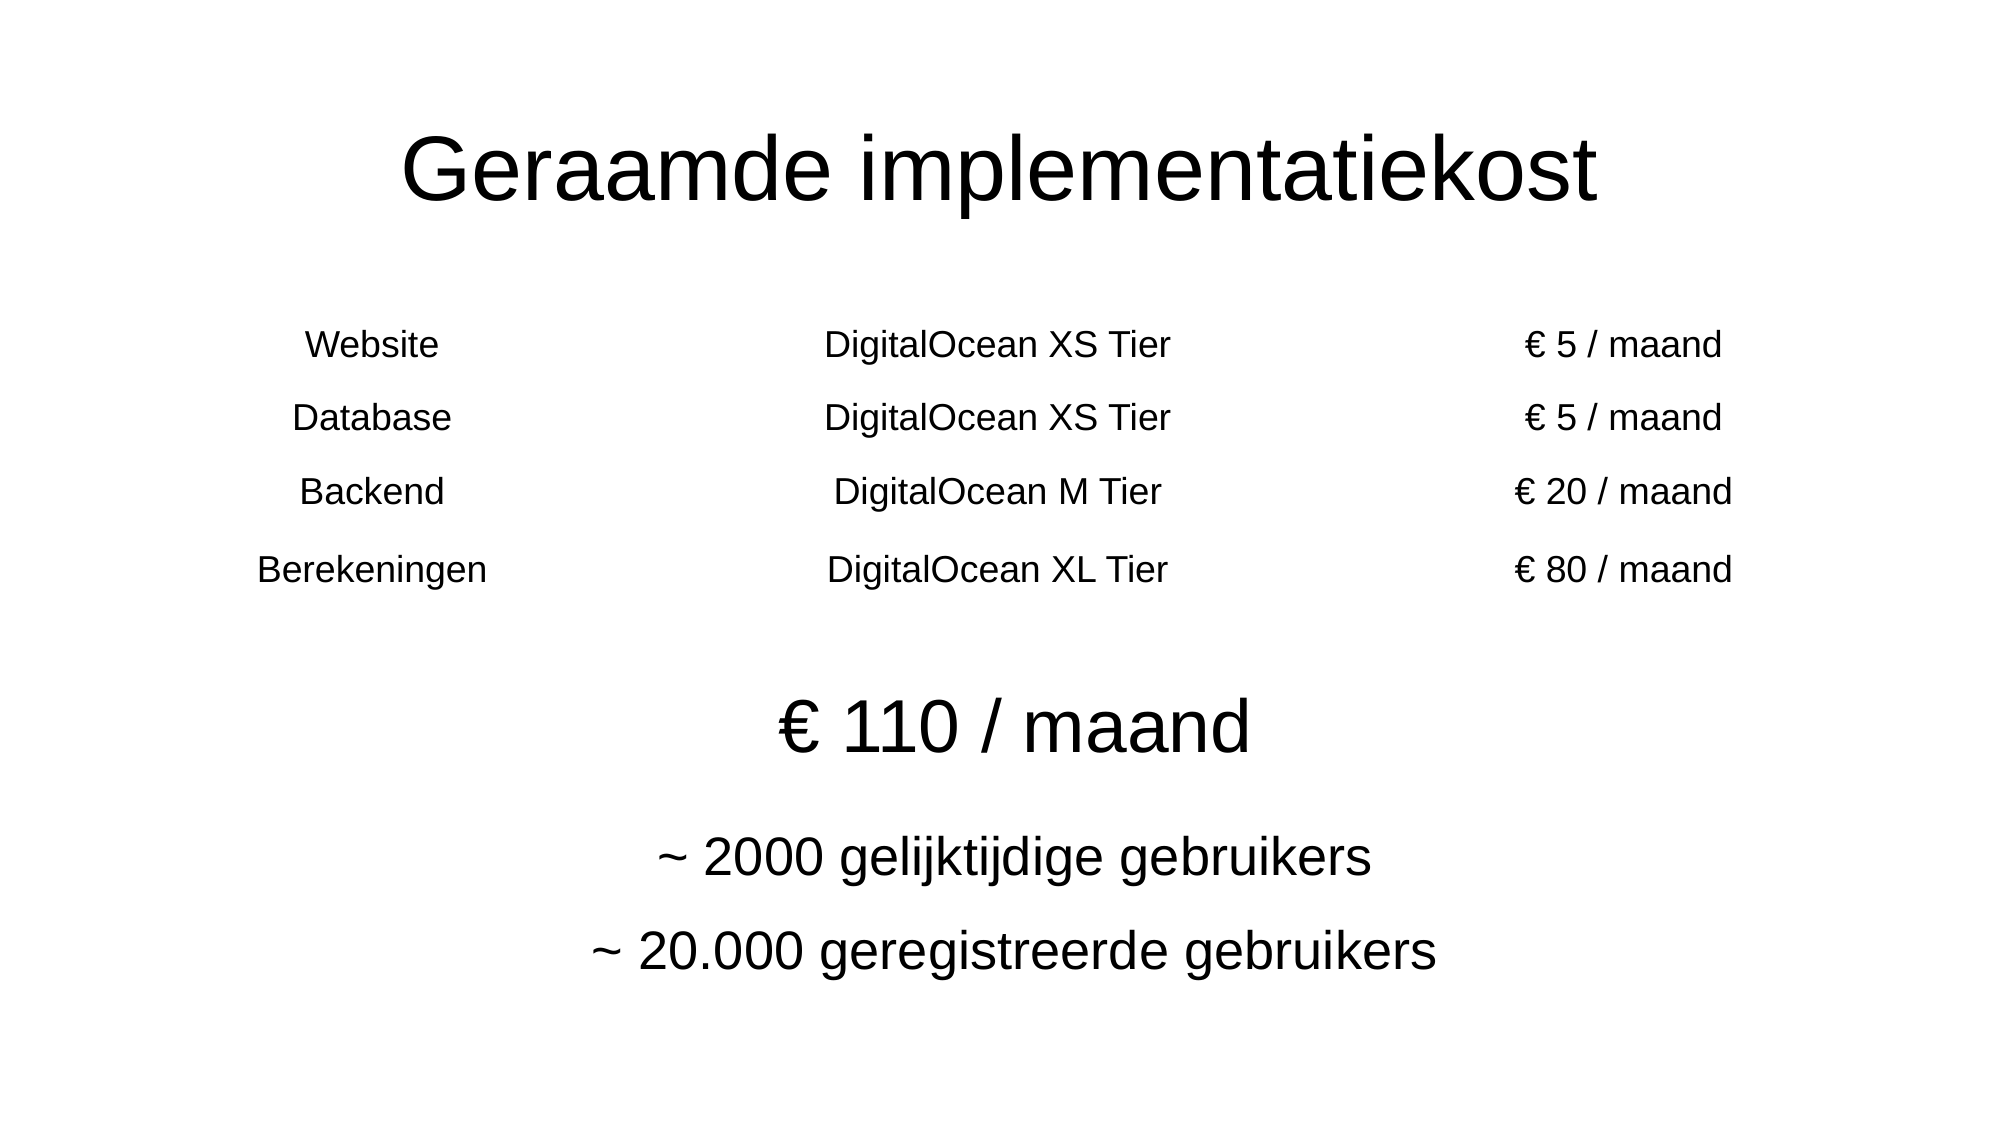

# Geraamde implementatiekost
| Website | DigitalOcean XS Tier | € 5 / maand |
| --- | --- | --- |
| Database | DigitalOcean XS Tier | € 5 / maand |
| Backend | DigitalOcean M Tier | € 20 / maand |
| Berekeningen | DigitalOcean XL Tier | € 80 / maand |
€ 110 / maand
~ 2000 gelijktijdige gebruikers
~ 20.000 geregistreerde gebruikers